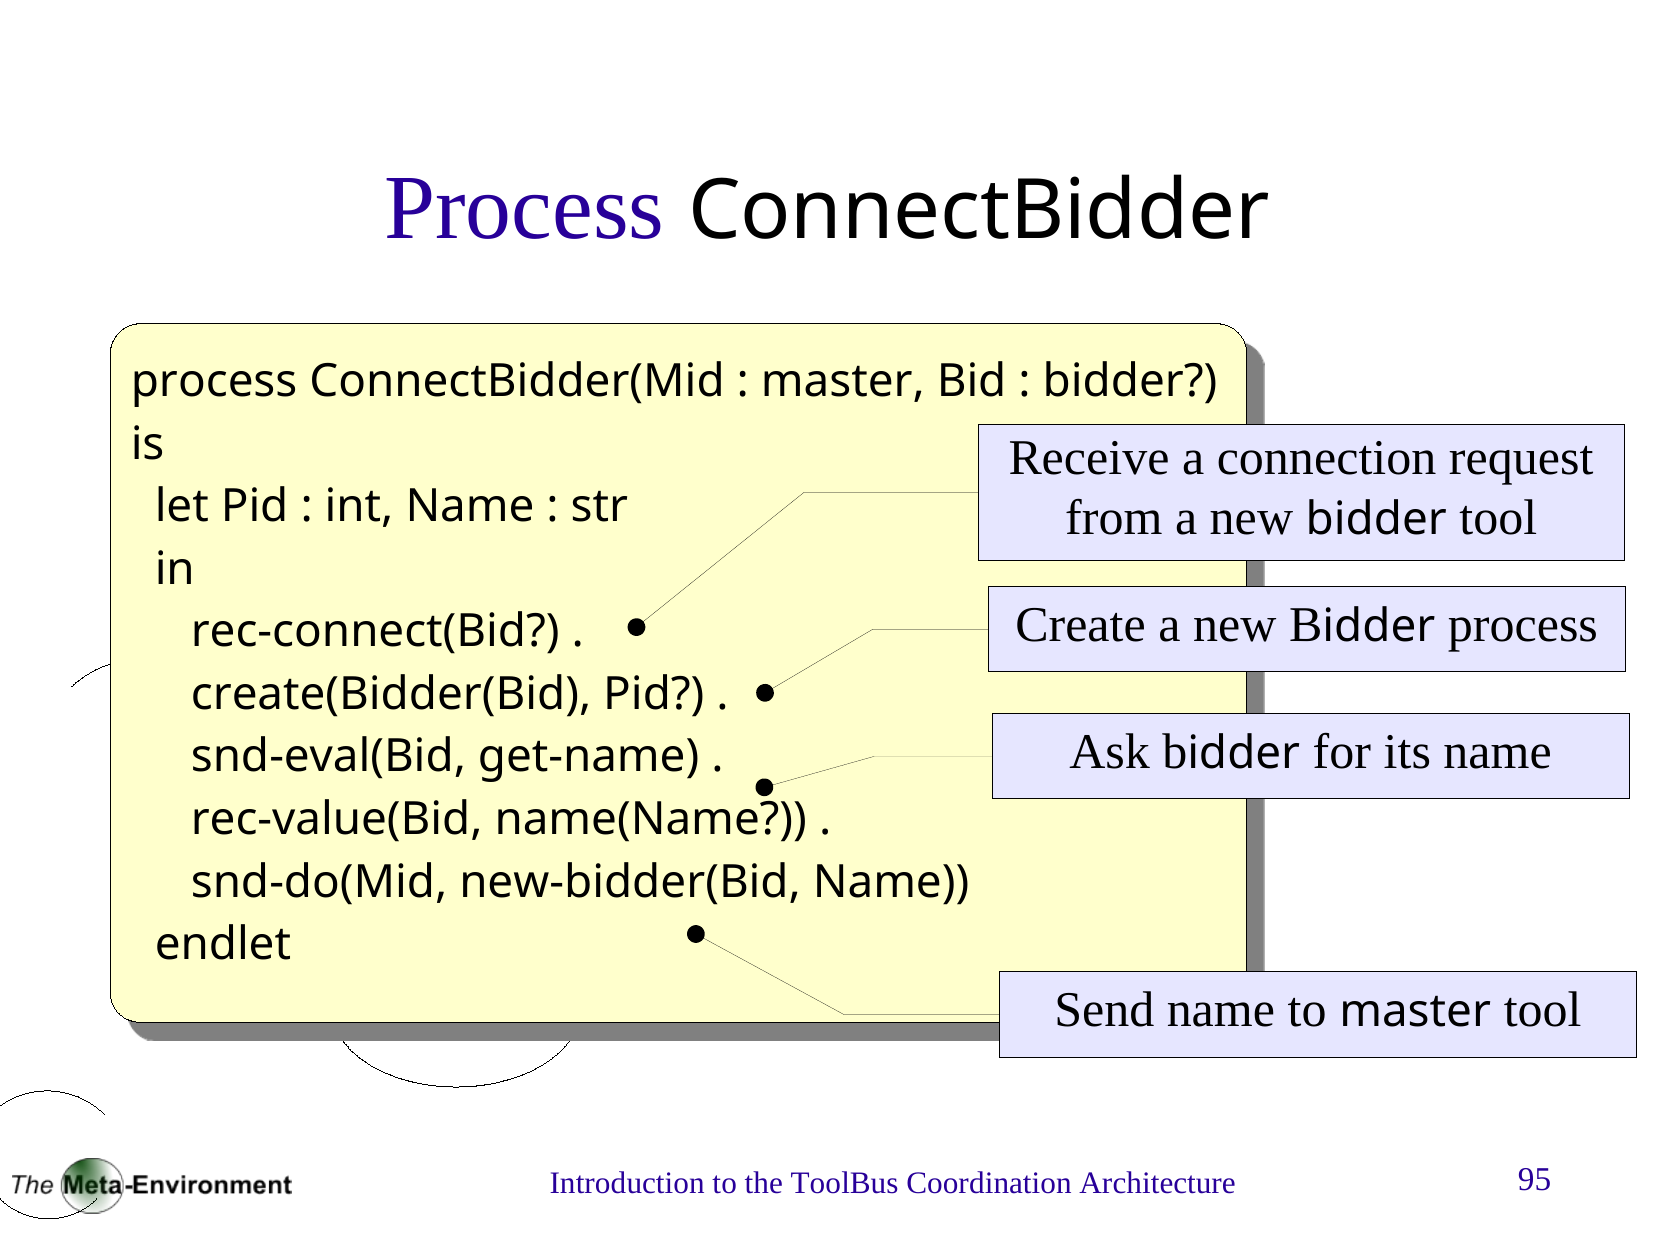

# Process ConnectBidder
process ConnectBidder(Mid : master, Bid : bidder?) is
 let Pid : int, Name : str
 in
 rec-connect(Bid?) .
 create(Bidder(Bid), Pid?) .
 snd-eval(Bid, get-name) .
 rec-value(Bid, name(Name?)) .
 snd-do(Mid, new-bidder(Bid, Name))
 endlet